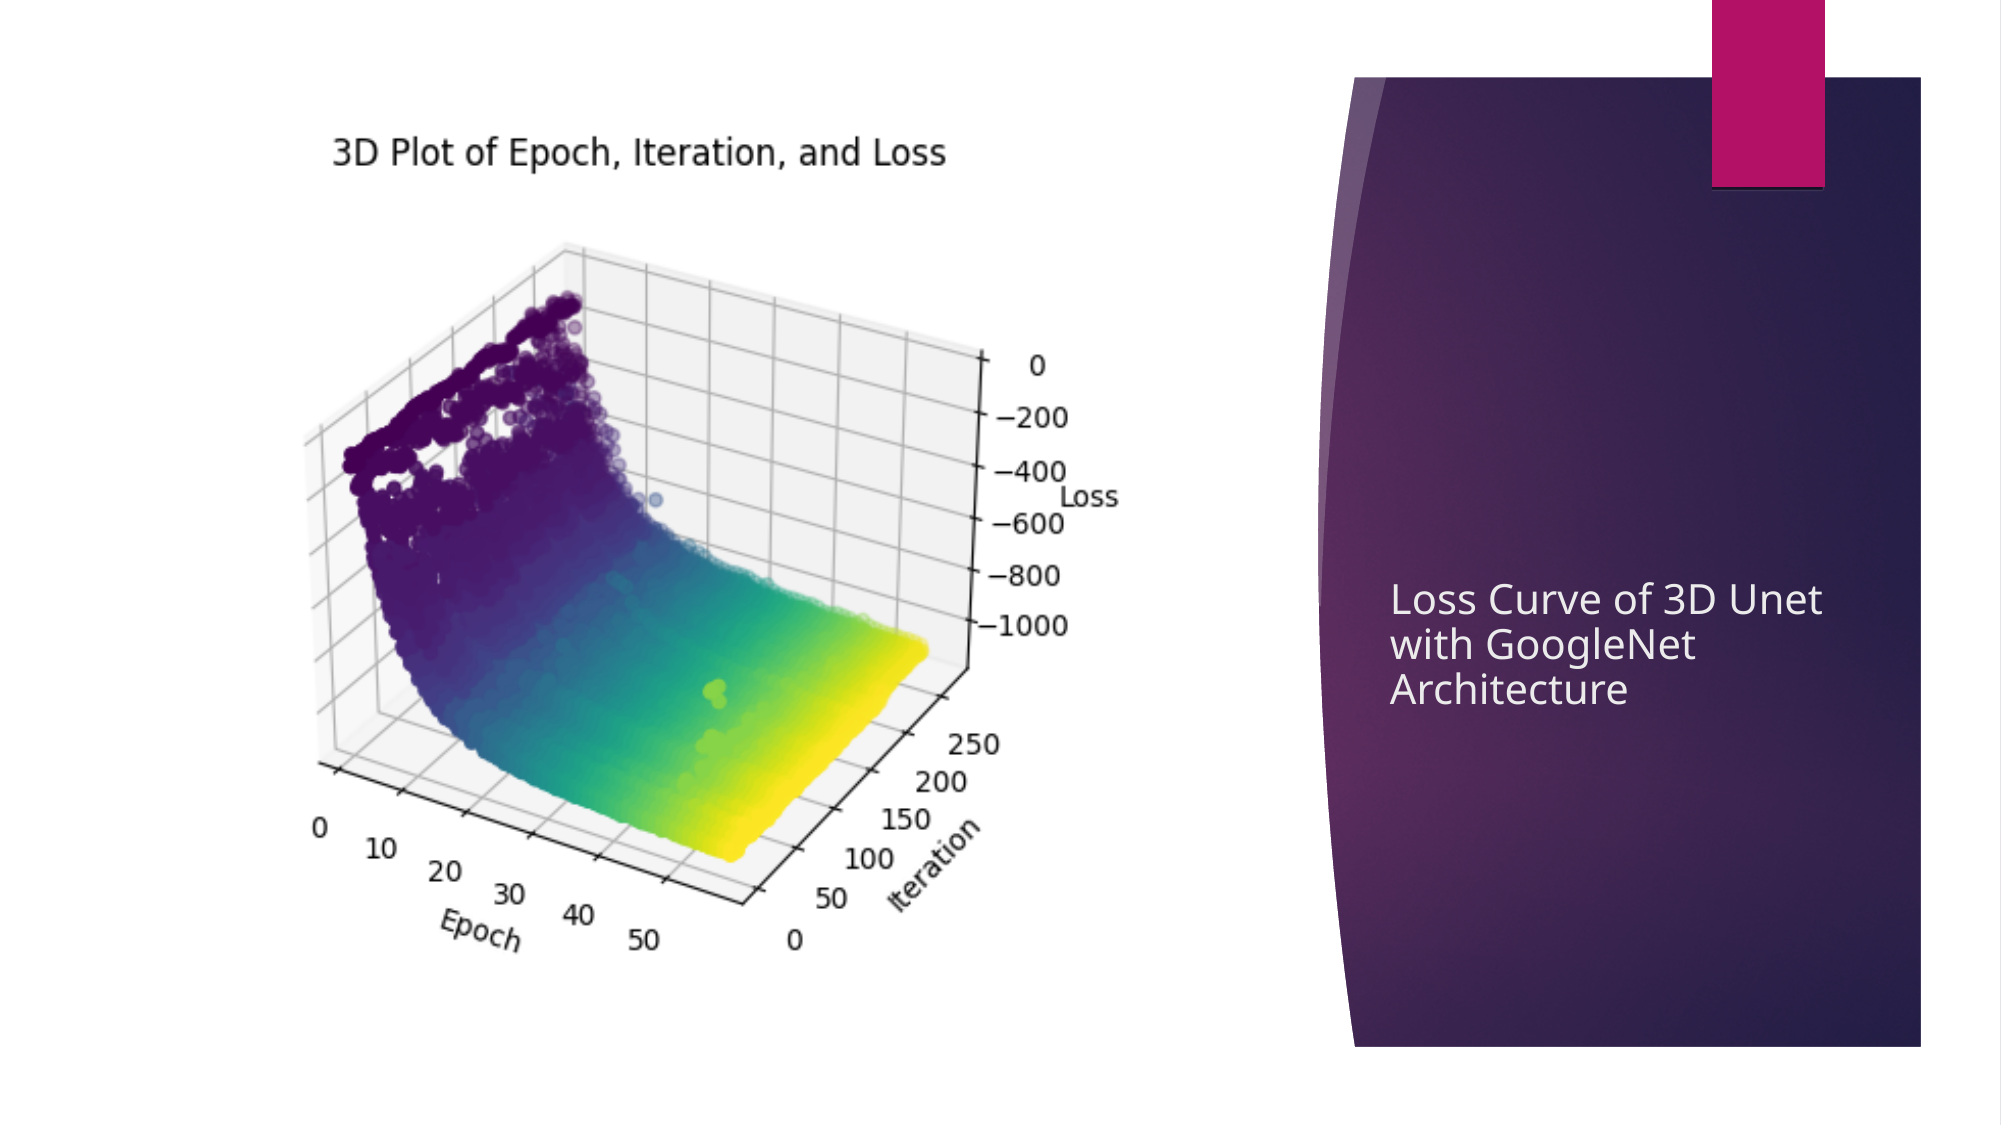

# Loss Curve of 3D Unet with GoogleNet  Architecture